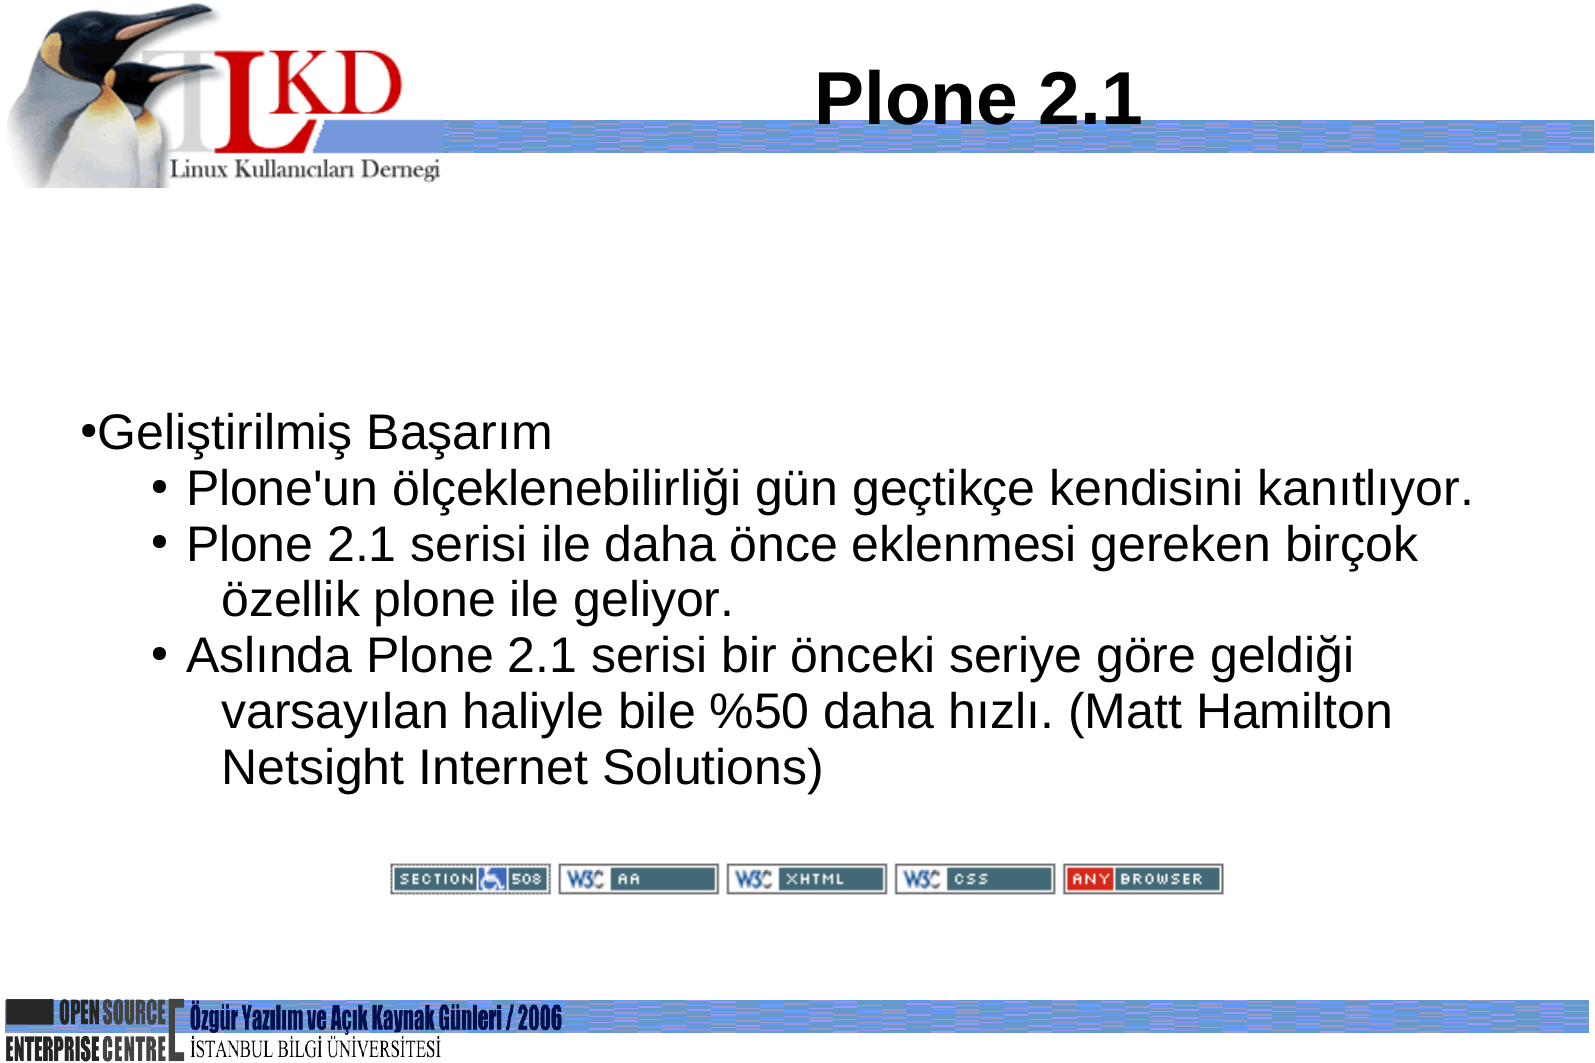

# Plone 2.1
Geliştirilmiş Başarım
Plone'un ölçeklenebilirliği gün geçtikçe kendisini kanıtlıyor.
Plone 2.1 serisi ile daha önce eklenmesi gereken birçok özellik plone ile geliyor.
Aslında Plone 2.1 serisi bir önceki seriye göre geldiği varsayılan haliyle bile %50 daha hızlı. (Matt Hamilton Netsight Internet Solutions)